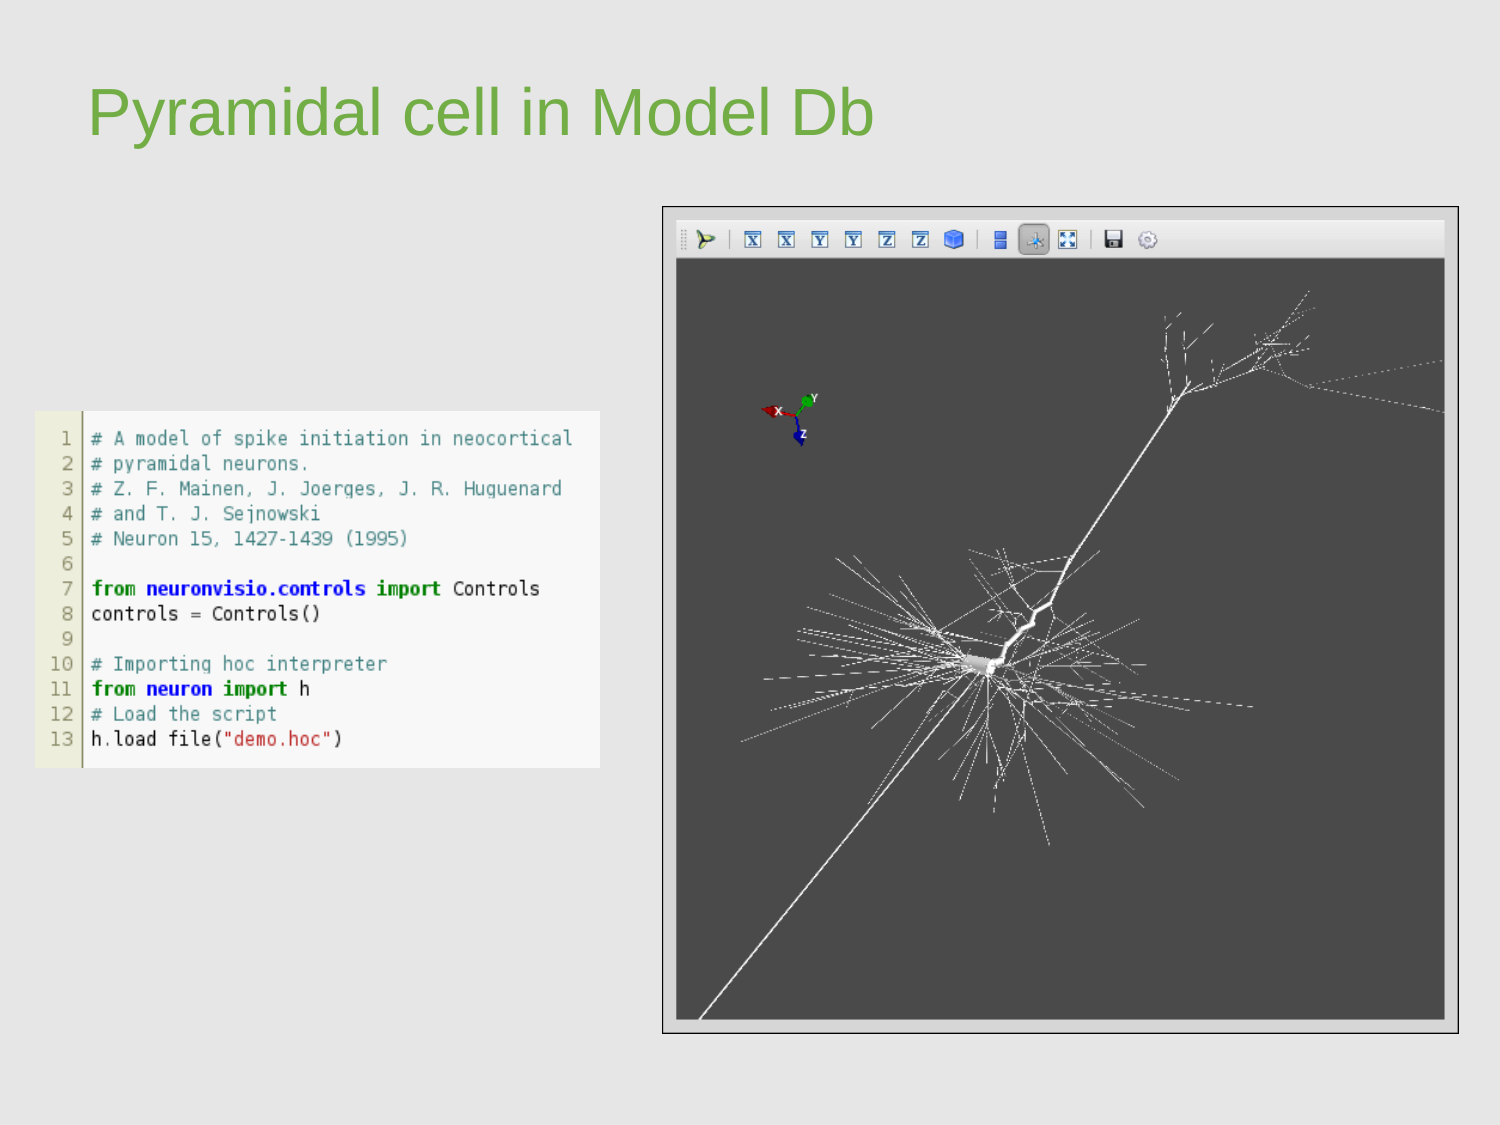

# Pyramidal cell in Model Db
9